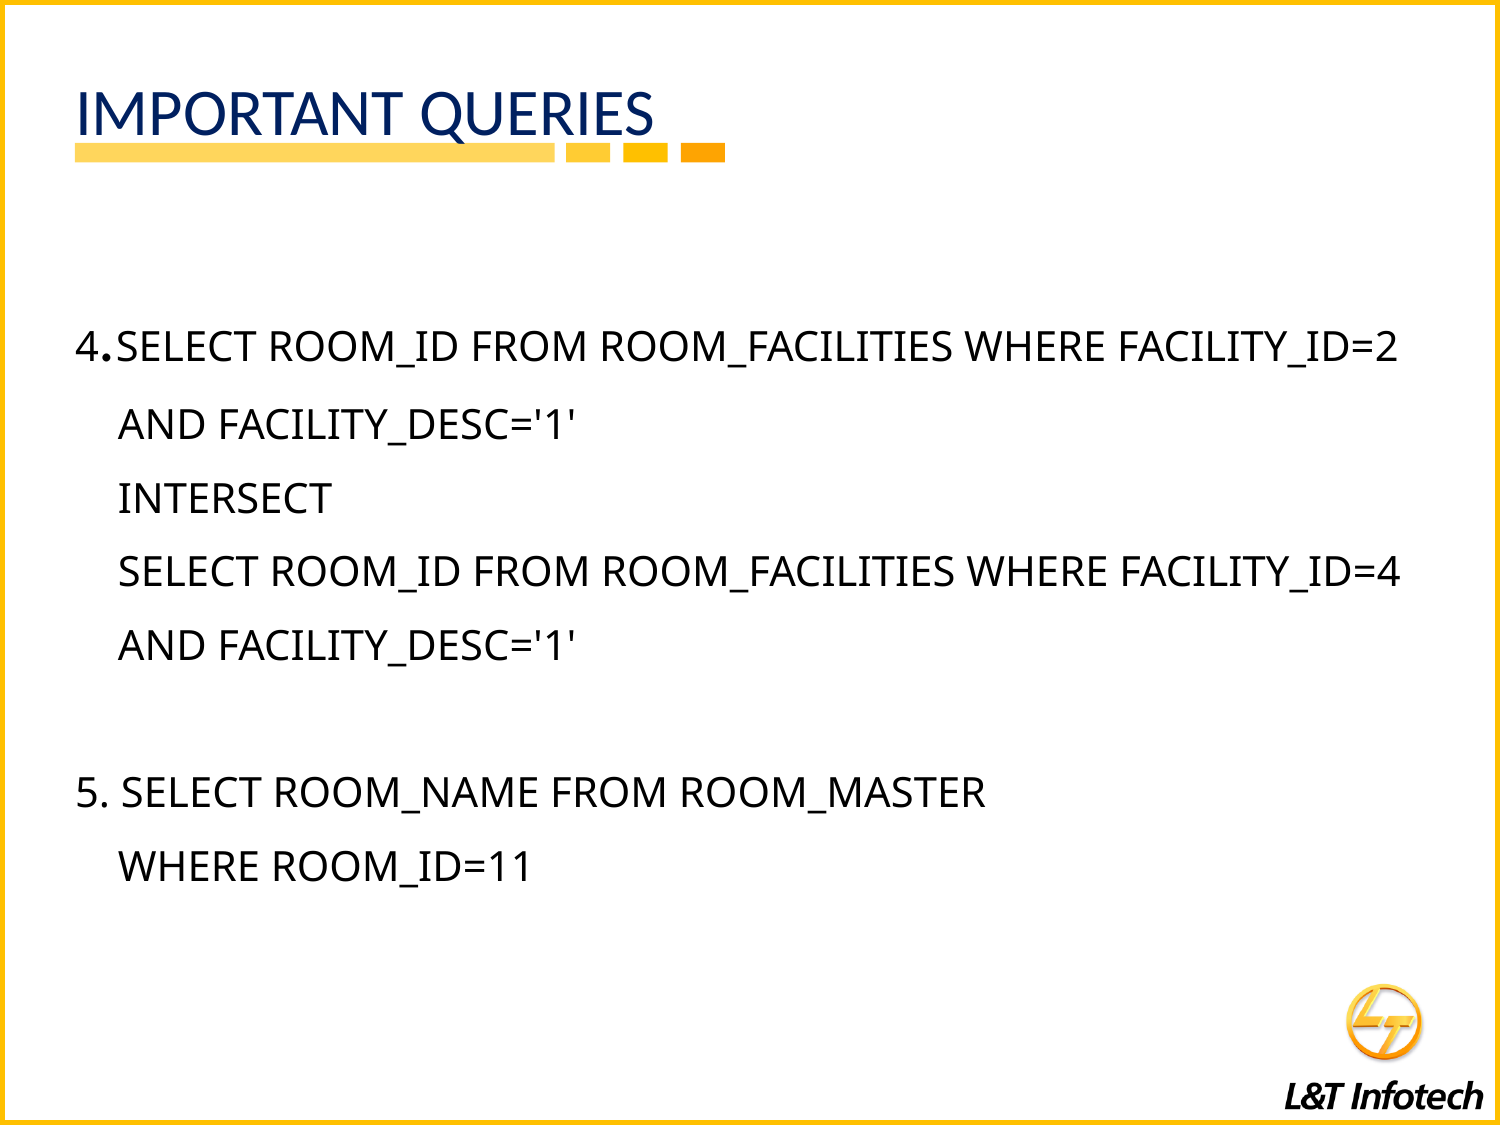

# IMPORTANT QUERIES
4.SELECT ROOM_ID FROM ROOM_FACILITIES WHERE FACILITY_ID=2
 AND FACILITY_DESC='1'
 INTERSECT
 SELECT ROOM_ID FROM ROOM_FACILITIES WHERE FACILITY_ID=4
 AND FACILITY_DESC='1'
5. SELECT ROOM_NAME FROM ROOM_MASTER
 WHERE ROOM_ID=11